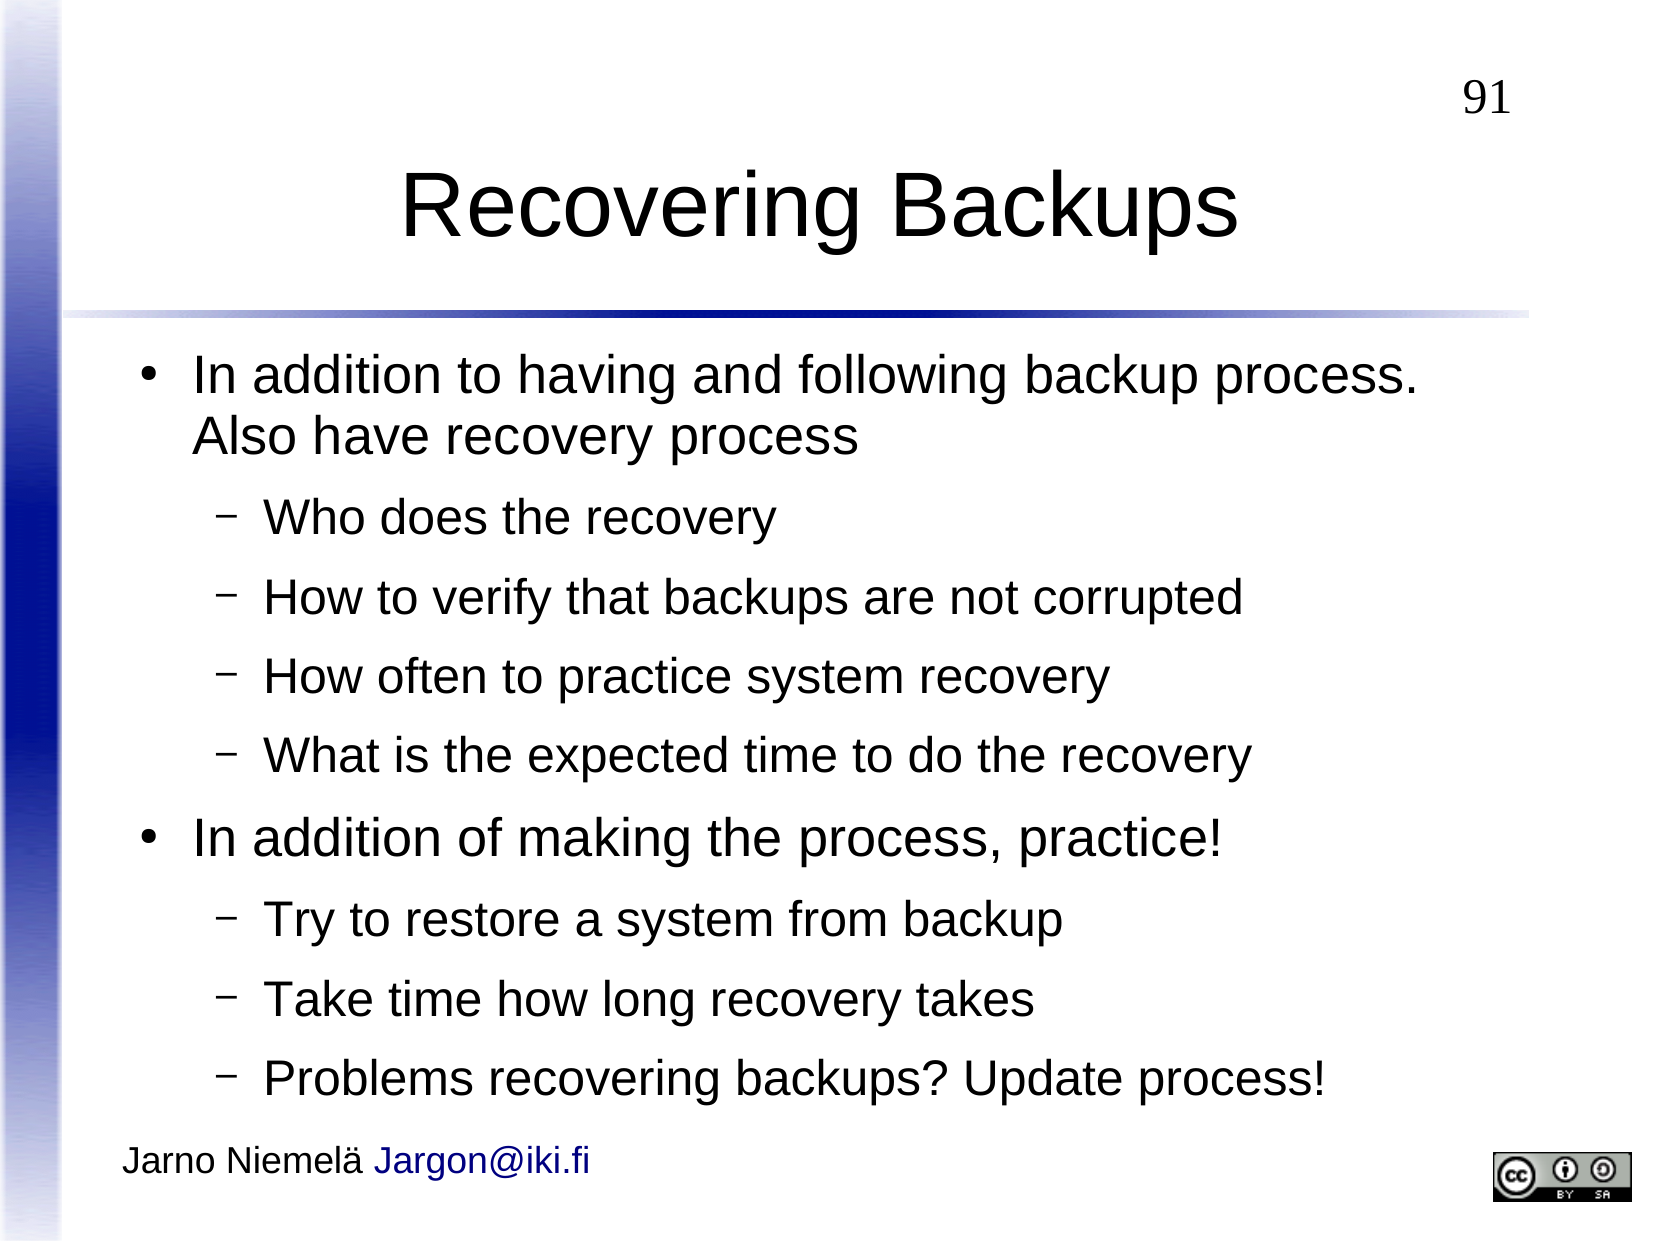

# Recovering Backups
In addition to having and following backup process. Also have recovery process
Who does the recovery
How to verify that backups are not corrupted
How often to practice system recovery
What is the expected time to do the recovery
In addition of making the process, practice!
Try to restore a system from backup
Take time how long recovery takes
Problems recovering backups? Update process!